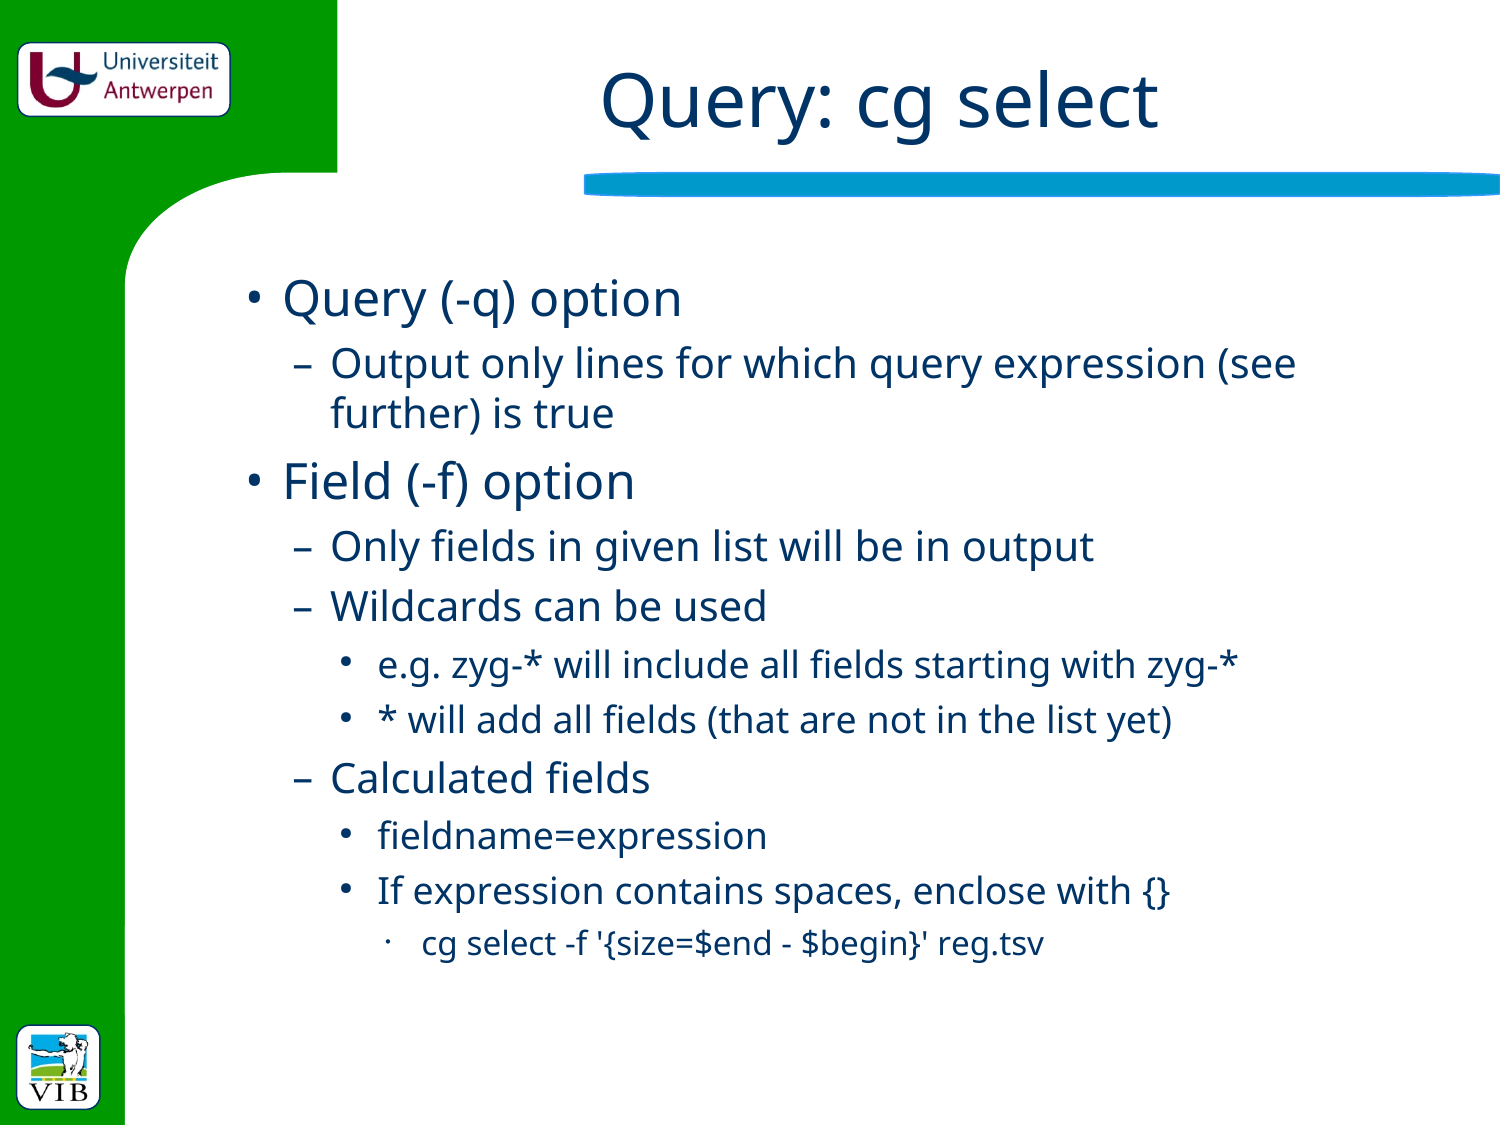

# Query: cg select
Query (-q) option
Output only lines for which query expression (see further) is true
Field (-f) option
Only fields in given list will be in output
Wildcards can be used
e.g. zyg-* will include all fields starting with zyg-*
* will add all fields (that are not in the list yet)
Calculated fields
fieldname=expression
If expression contains spaces, enclose with {}
cg select -f '{size=$end - $begin}' reg.tsv